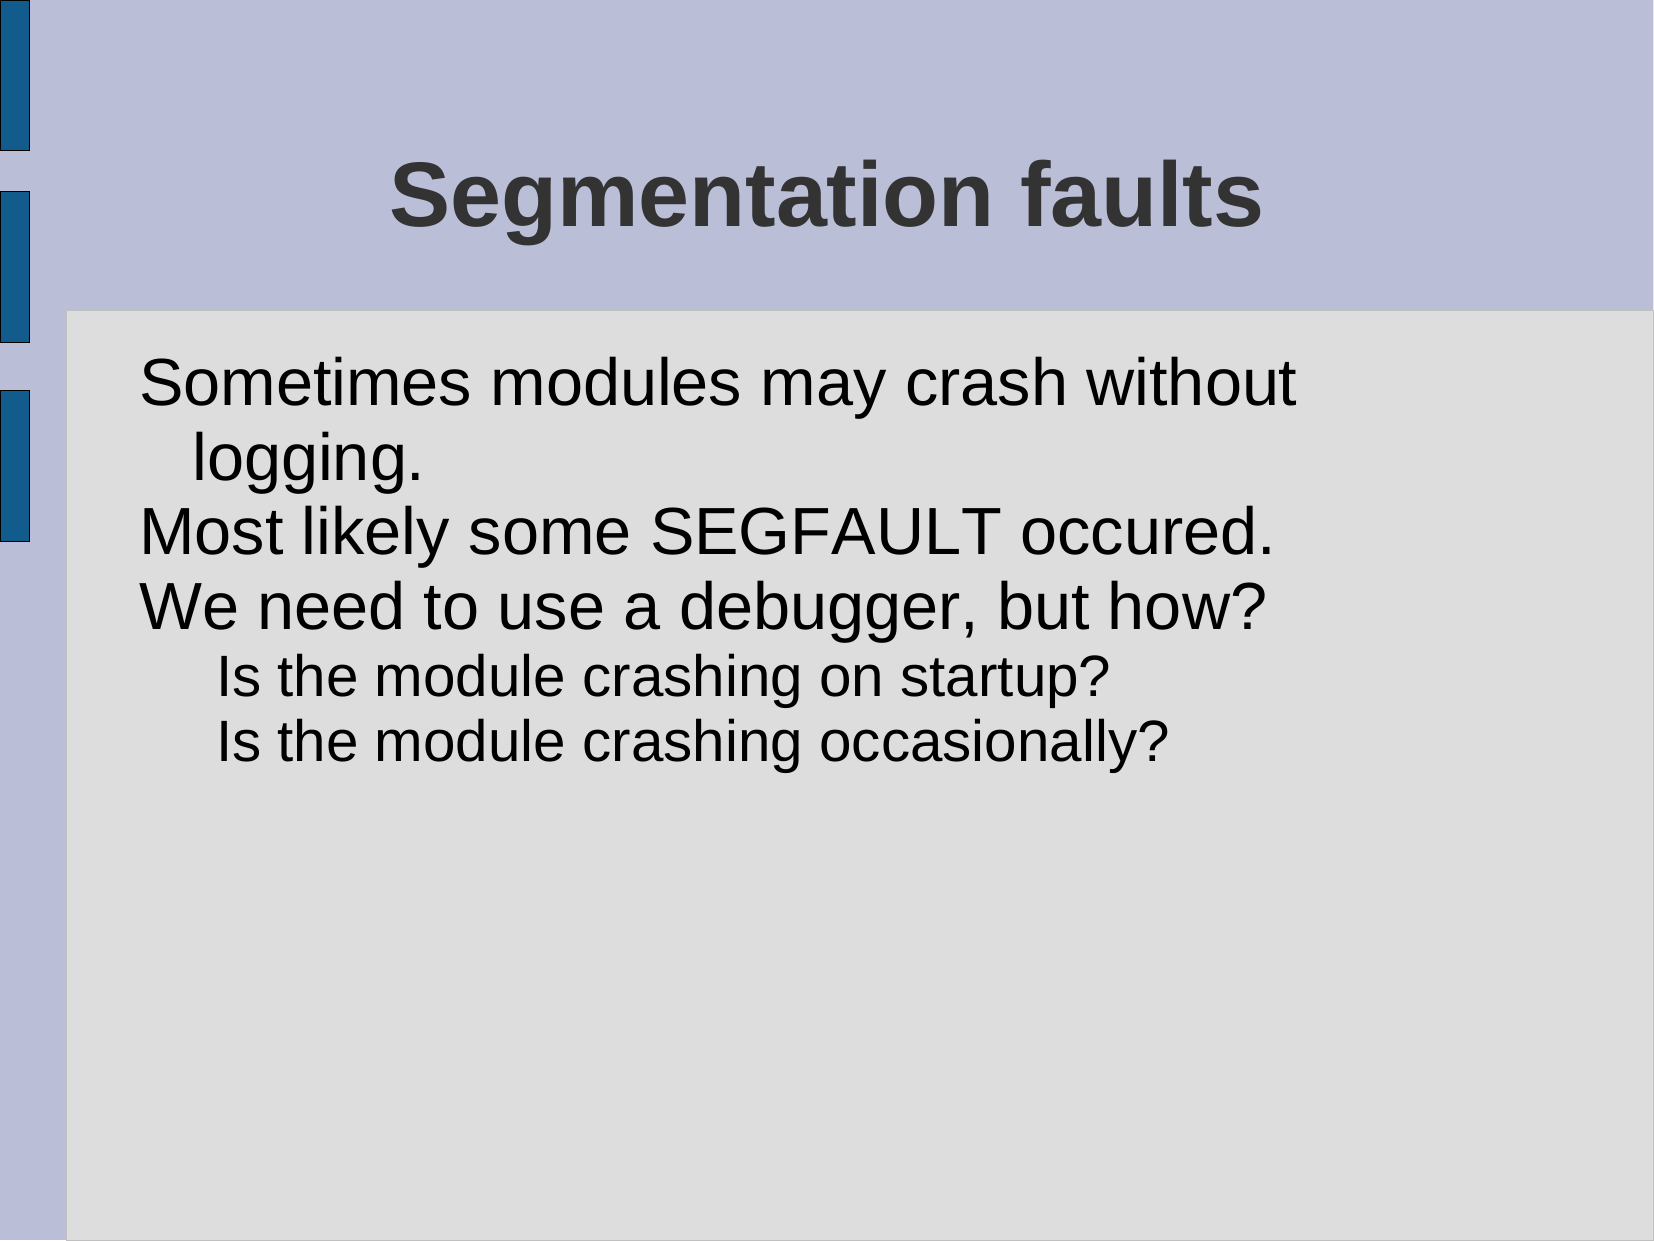

# Segmentation faults
Sometimes modules may crash without logging.
Most likely some SEGFAULT occured.
We need to use a debugger, but how?
Is the module crashing on startup?
Is the module crashing occasionally?